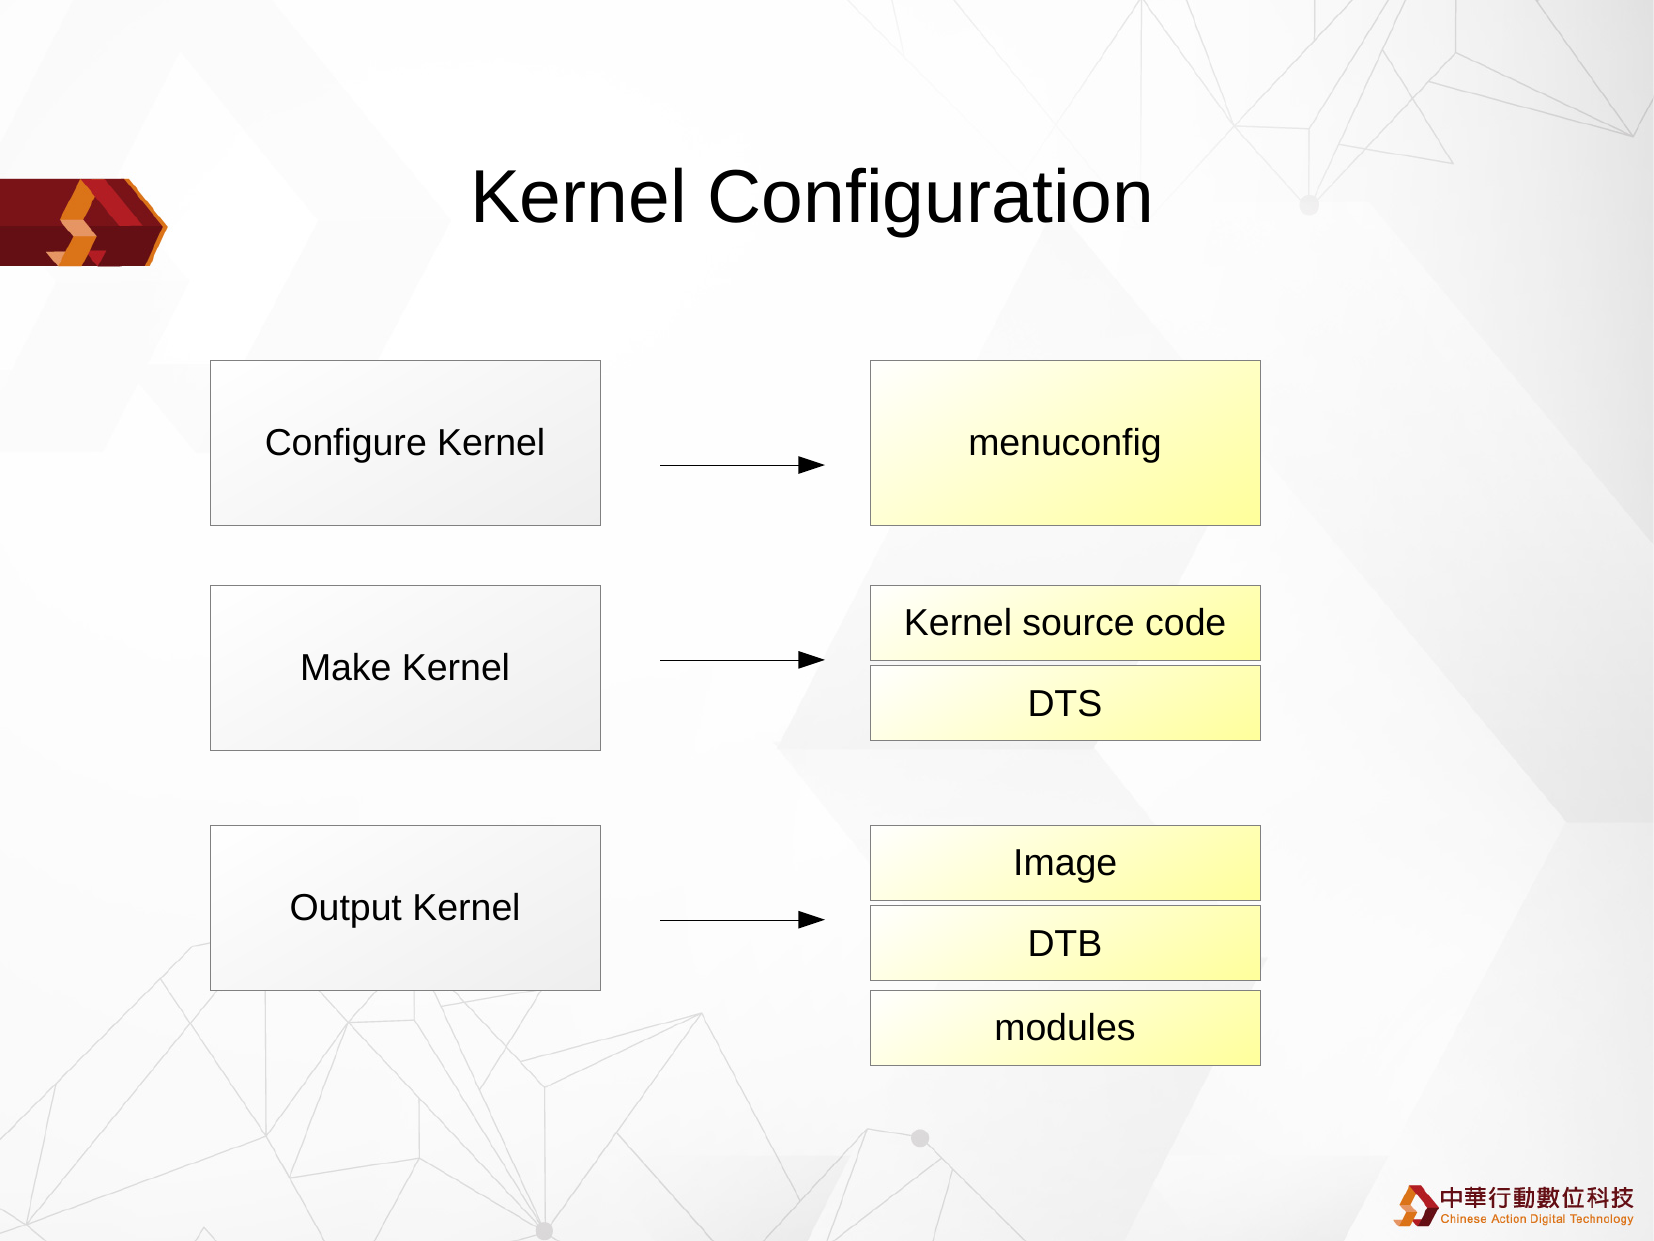

# Kernel Configuration
Configure Kernel
menuconfig
Make Kernel
Kernel source code
DTS
Output Kernel
Image
DTB
modules